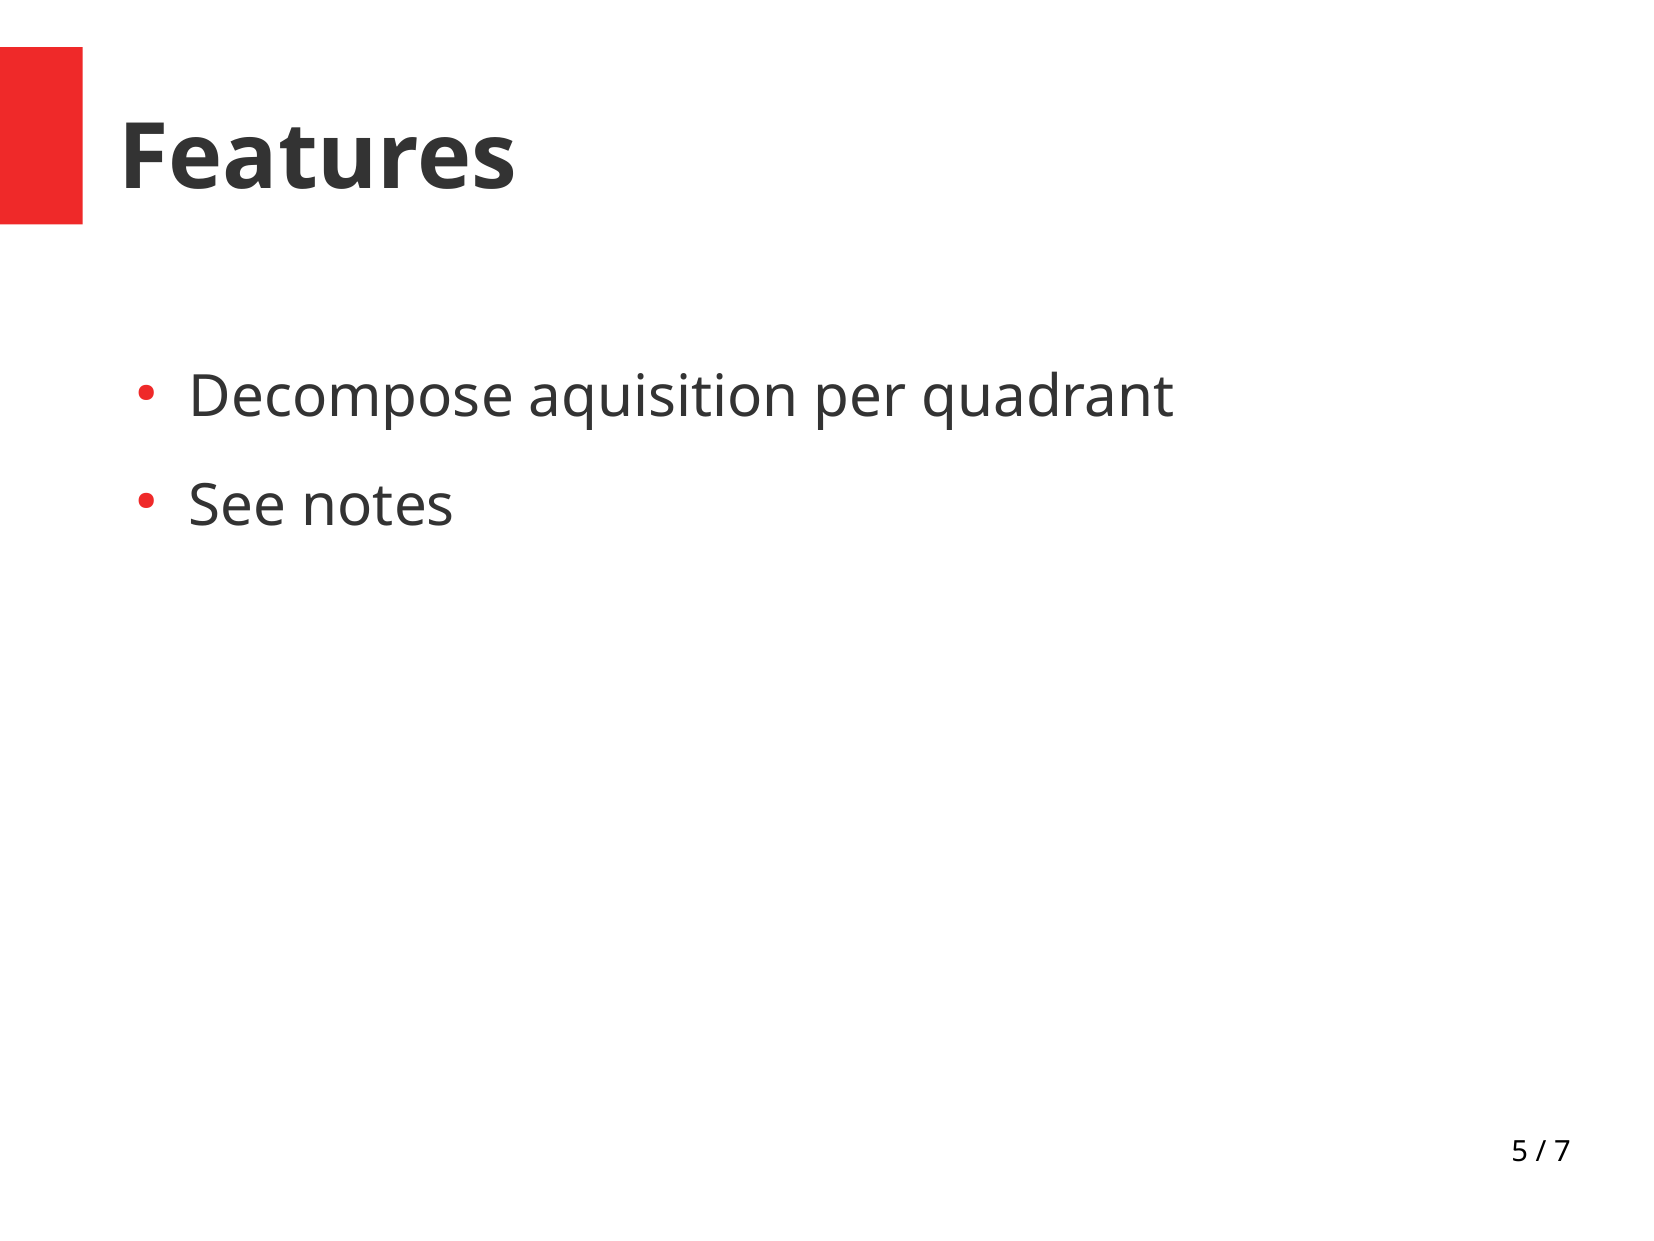

# Features
Decompose aquisition per quadrant
See notes
5